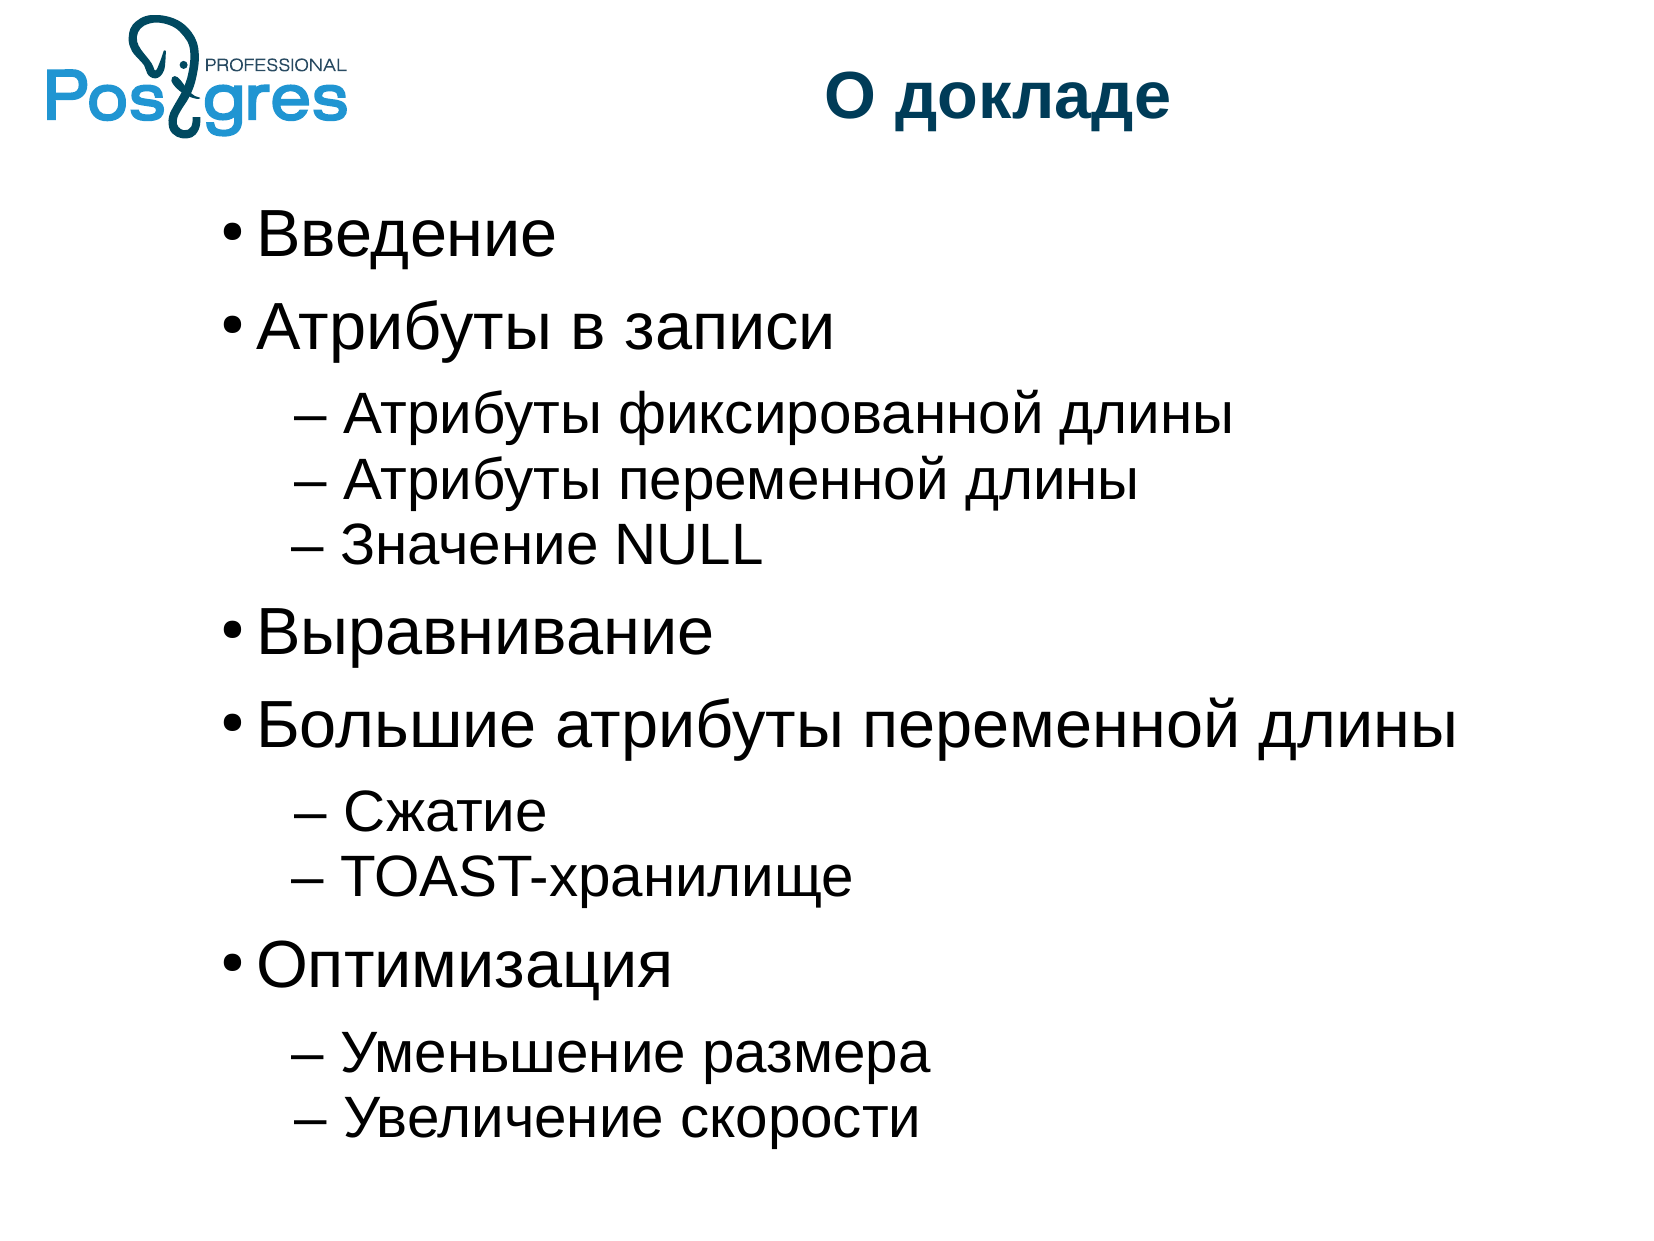

# О докладе
Введение
Атрибуты в записи
	– Атрибуты фиксированной длины
	– Атрибуты переменной длины
– Значение NULL
Выравнивание
Большие атрибуты переменной длины
	– Сжатие
– TOAST-хранилище
Оптимизация
– Уменьшение размера
	– Увеличение скорости